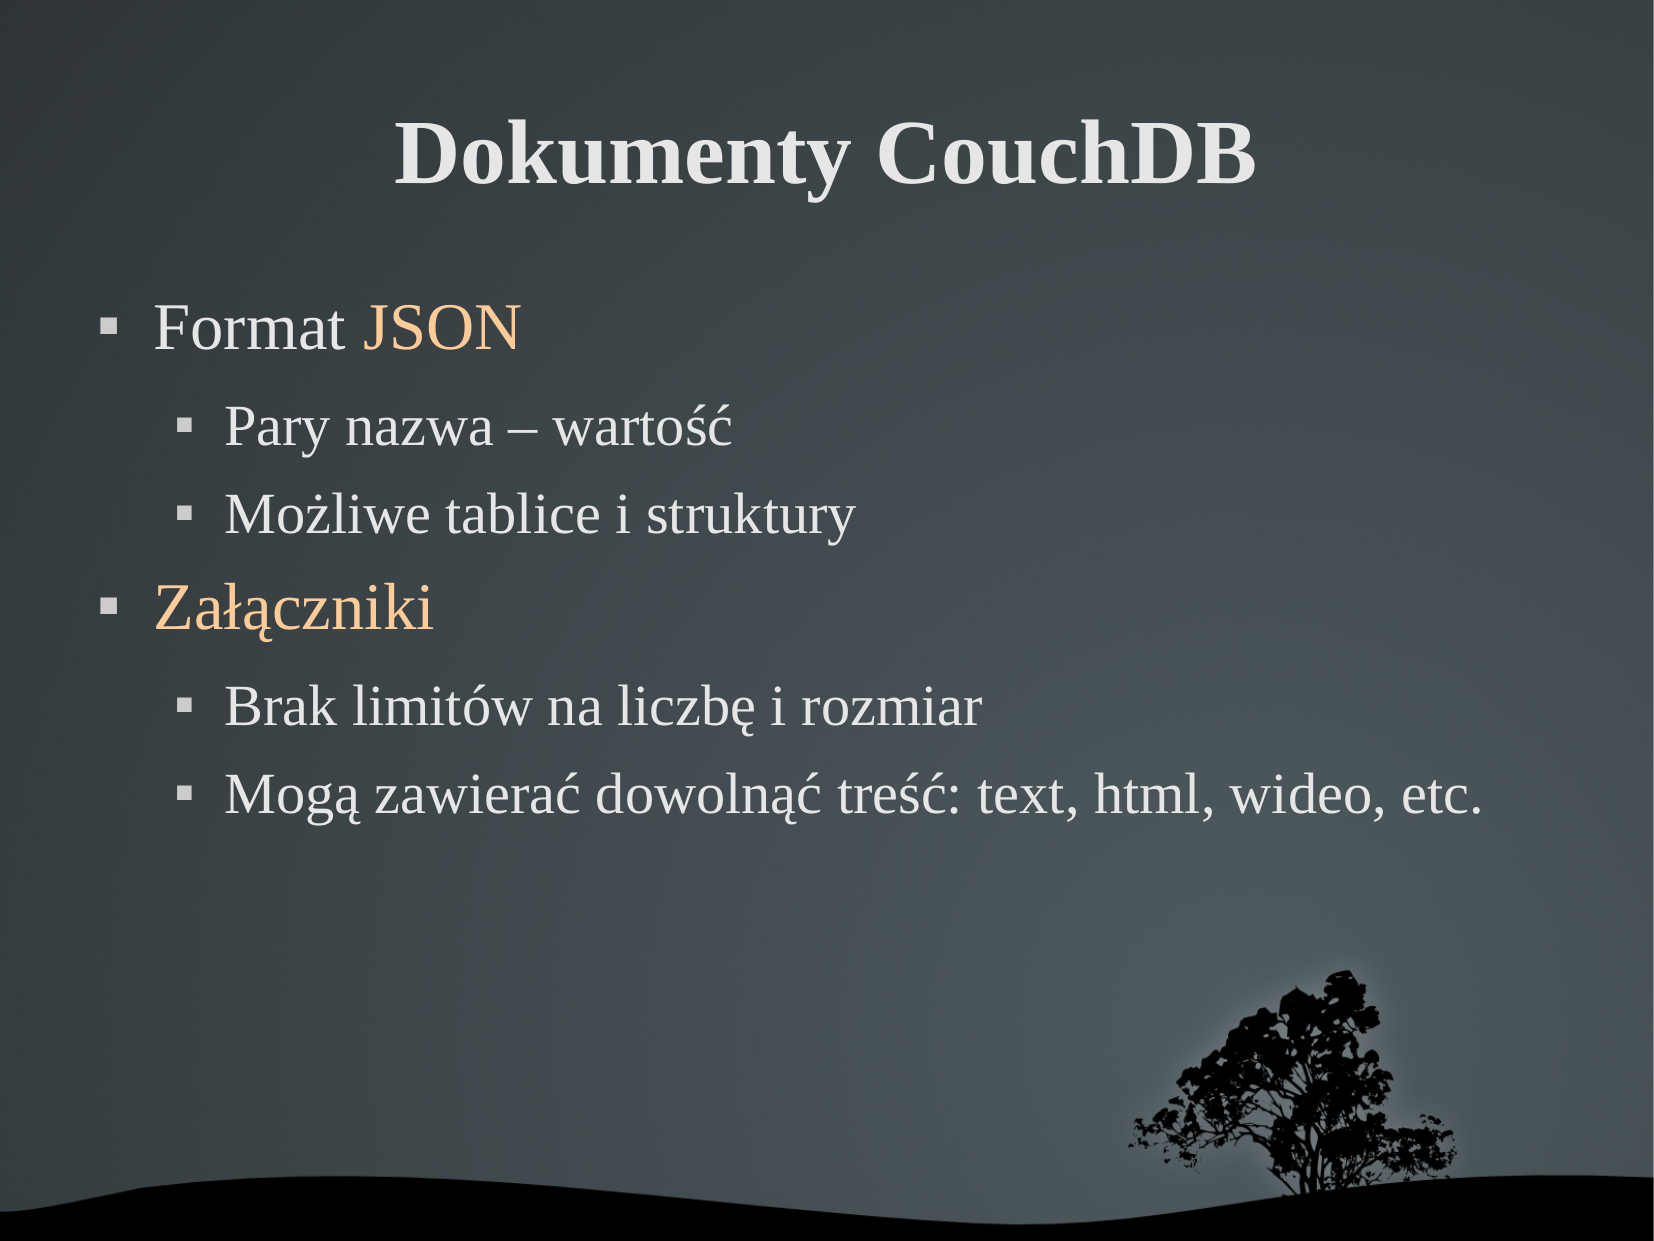

# Dokumenty CouchDB
Format JSON
Pary nazwa – wartość
Możliwe tablice i struktury
Załączniki
Brak limitów na liczbę i rozmiar
Mogą zawierać dowolnąć treść: text, html, wideo, etc.